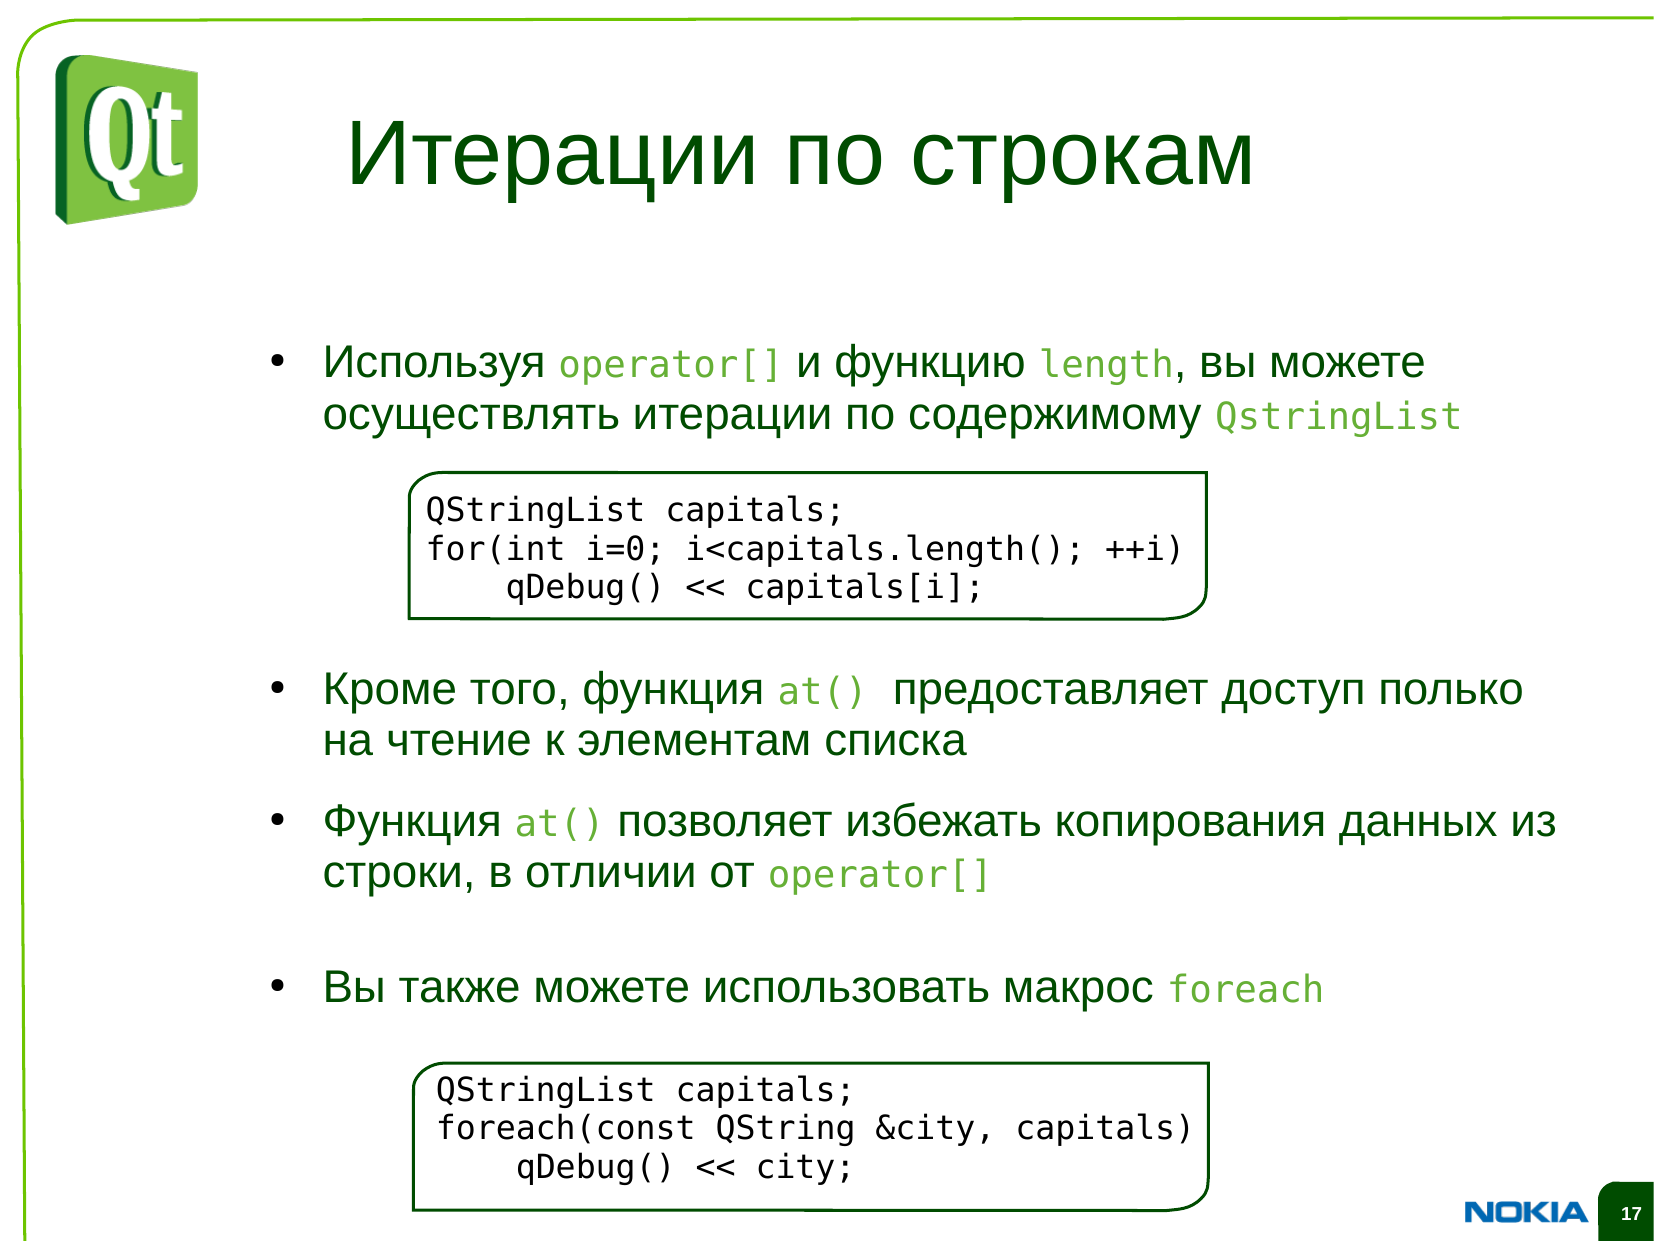

# Итерации по строкам
Используя operator[] и функцию length, вы можете осуществлять итерации по содержимому QstringList
Кроме того, функция at() предоставляет доступ полько на чтение к элементам списка
Функция at() позволяет избежать копирования данных из строки, в отличии от operator[]
Вы также можете использовать макрос foreach
QStringList capitals;
for(int i=0; i<capitals.length(); ++i)
 qDebug() << capitals[i];
QStringList capitals;
foreach(const QString &city, capitals)
 qDebug() << city;